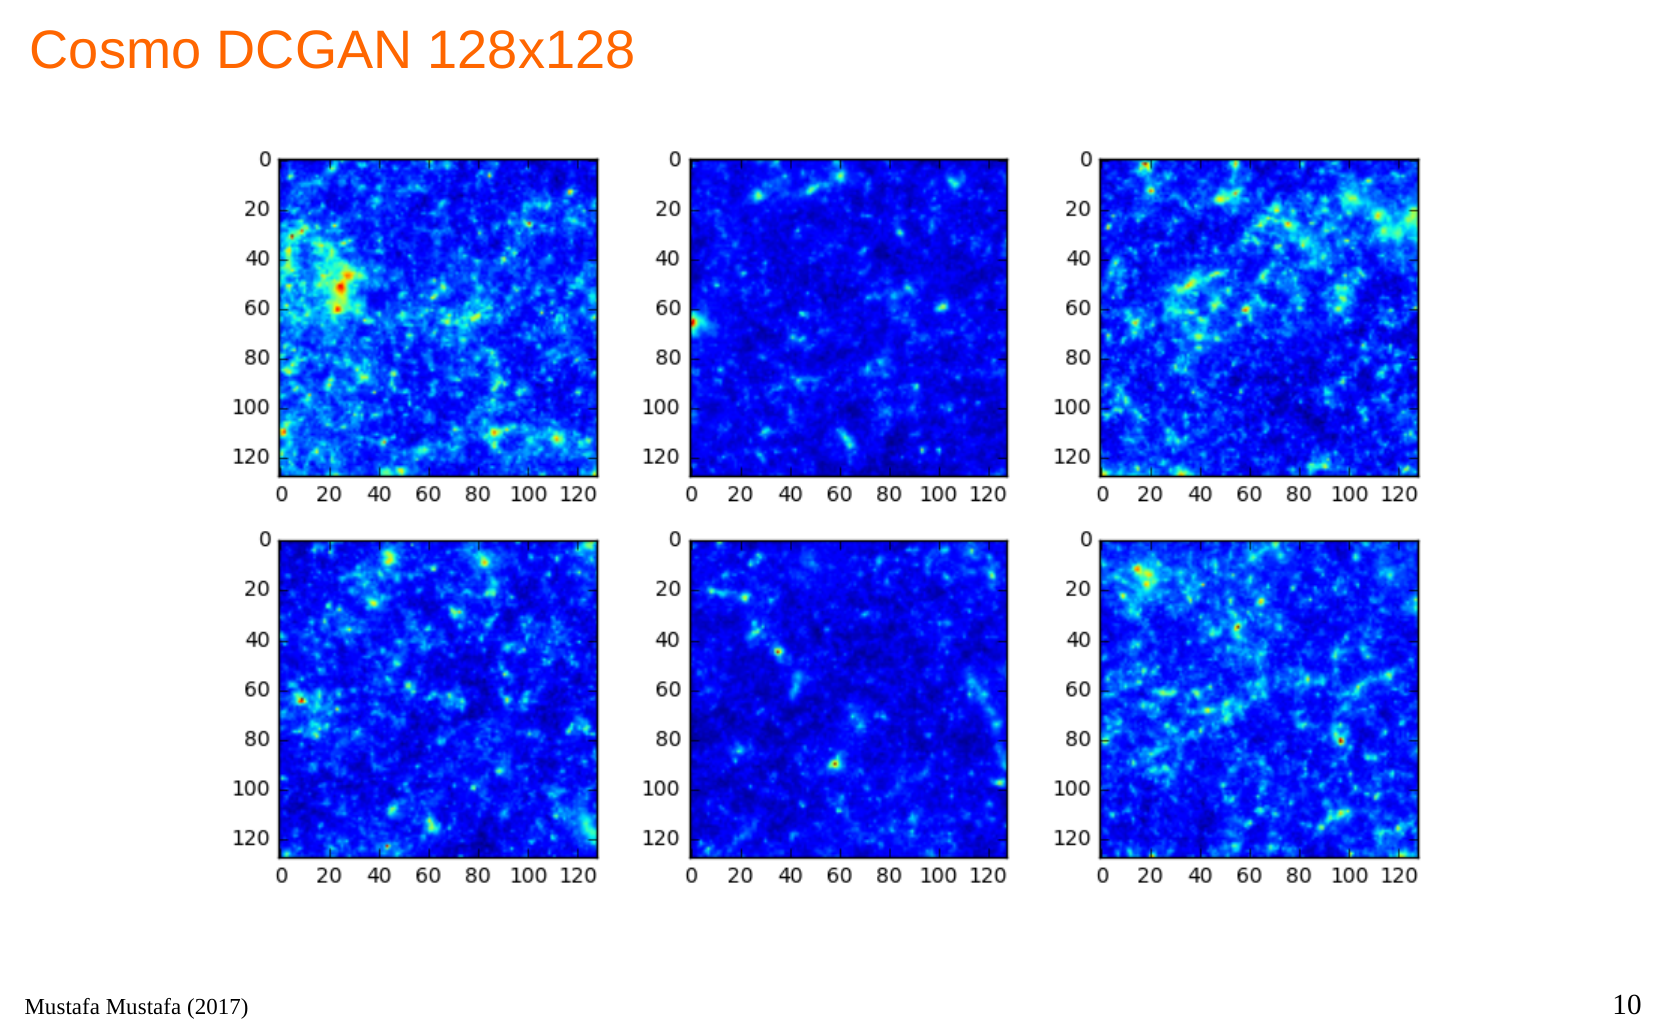

# Cosmo DCGAN 128x128
10
Mustafa Mustafa (2017)